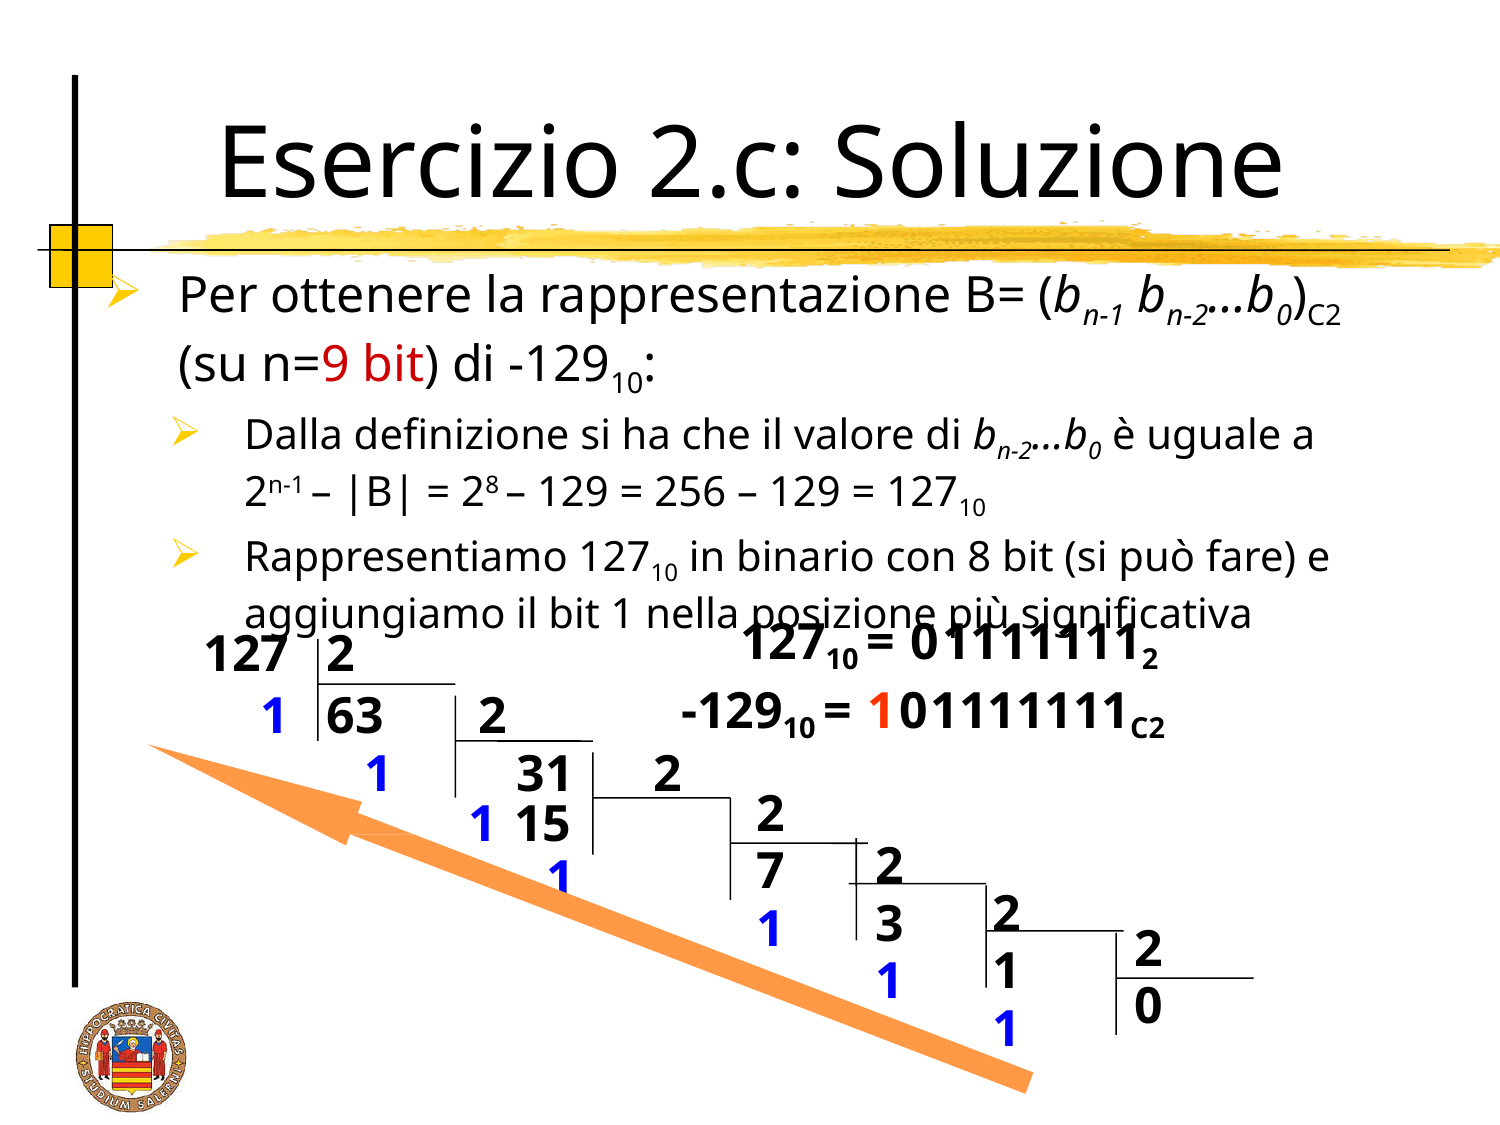

# Esercizio 2.c: Soluzione
Per ottenere la rappresentazione B= (bn-1 bn-2…b0)C2
(su n=9 bit) di -12910:
Dalla definizione si ha che il valore di bn-2…b0 è uguale a
2n-1 – |B| = 28 – 129 = 256 – 129 = 12710
Rappresentiamo 12710 in binario con 8 bit (si può fare) e aggiungiamo il bit 1 nella posizione più significativa
12710 = 011111112
127
1
2
63	2
1	 31	2
 1	15
 1
2
7
1
-12910 = 101111111C2
2
3
1
2
1
1
2
0